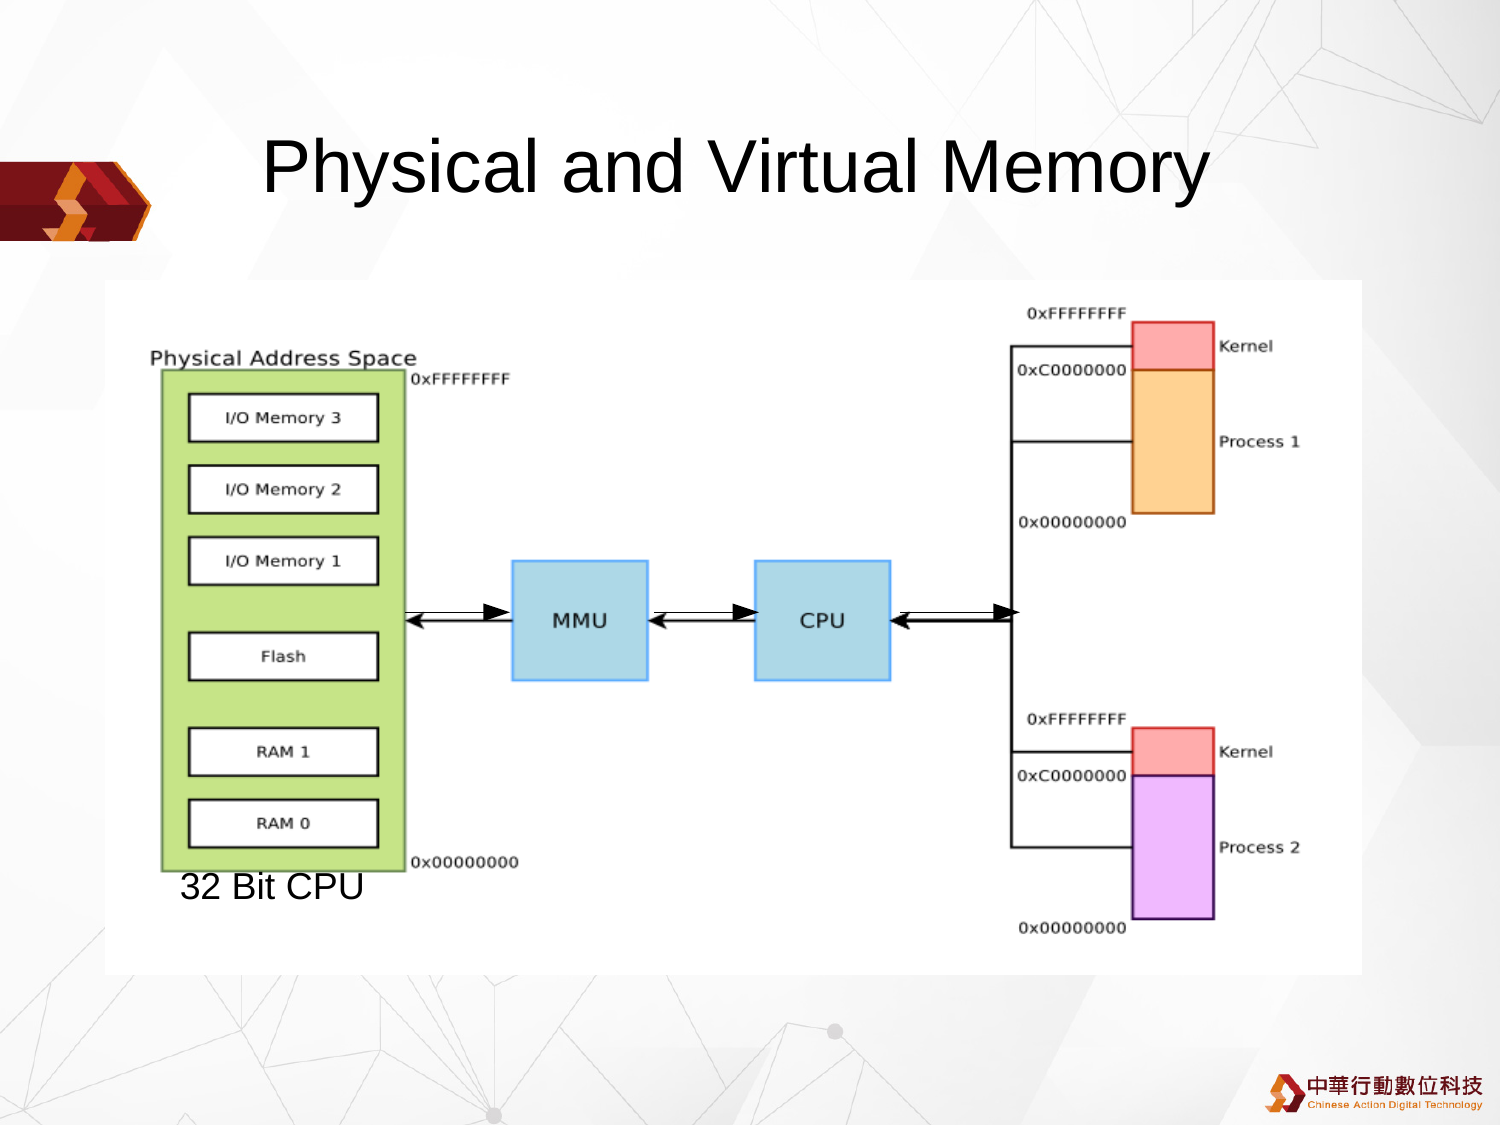

# Physical and Virtual Memory
32 Bit CPU